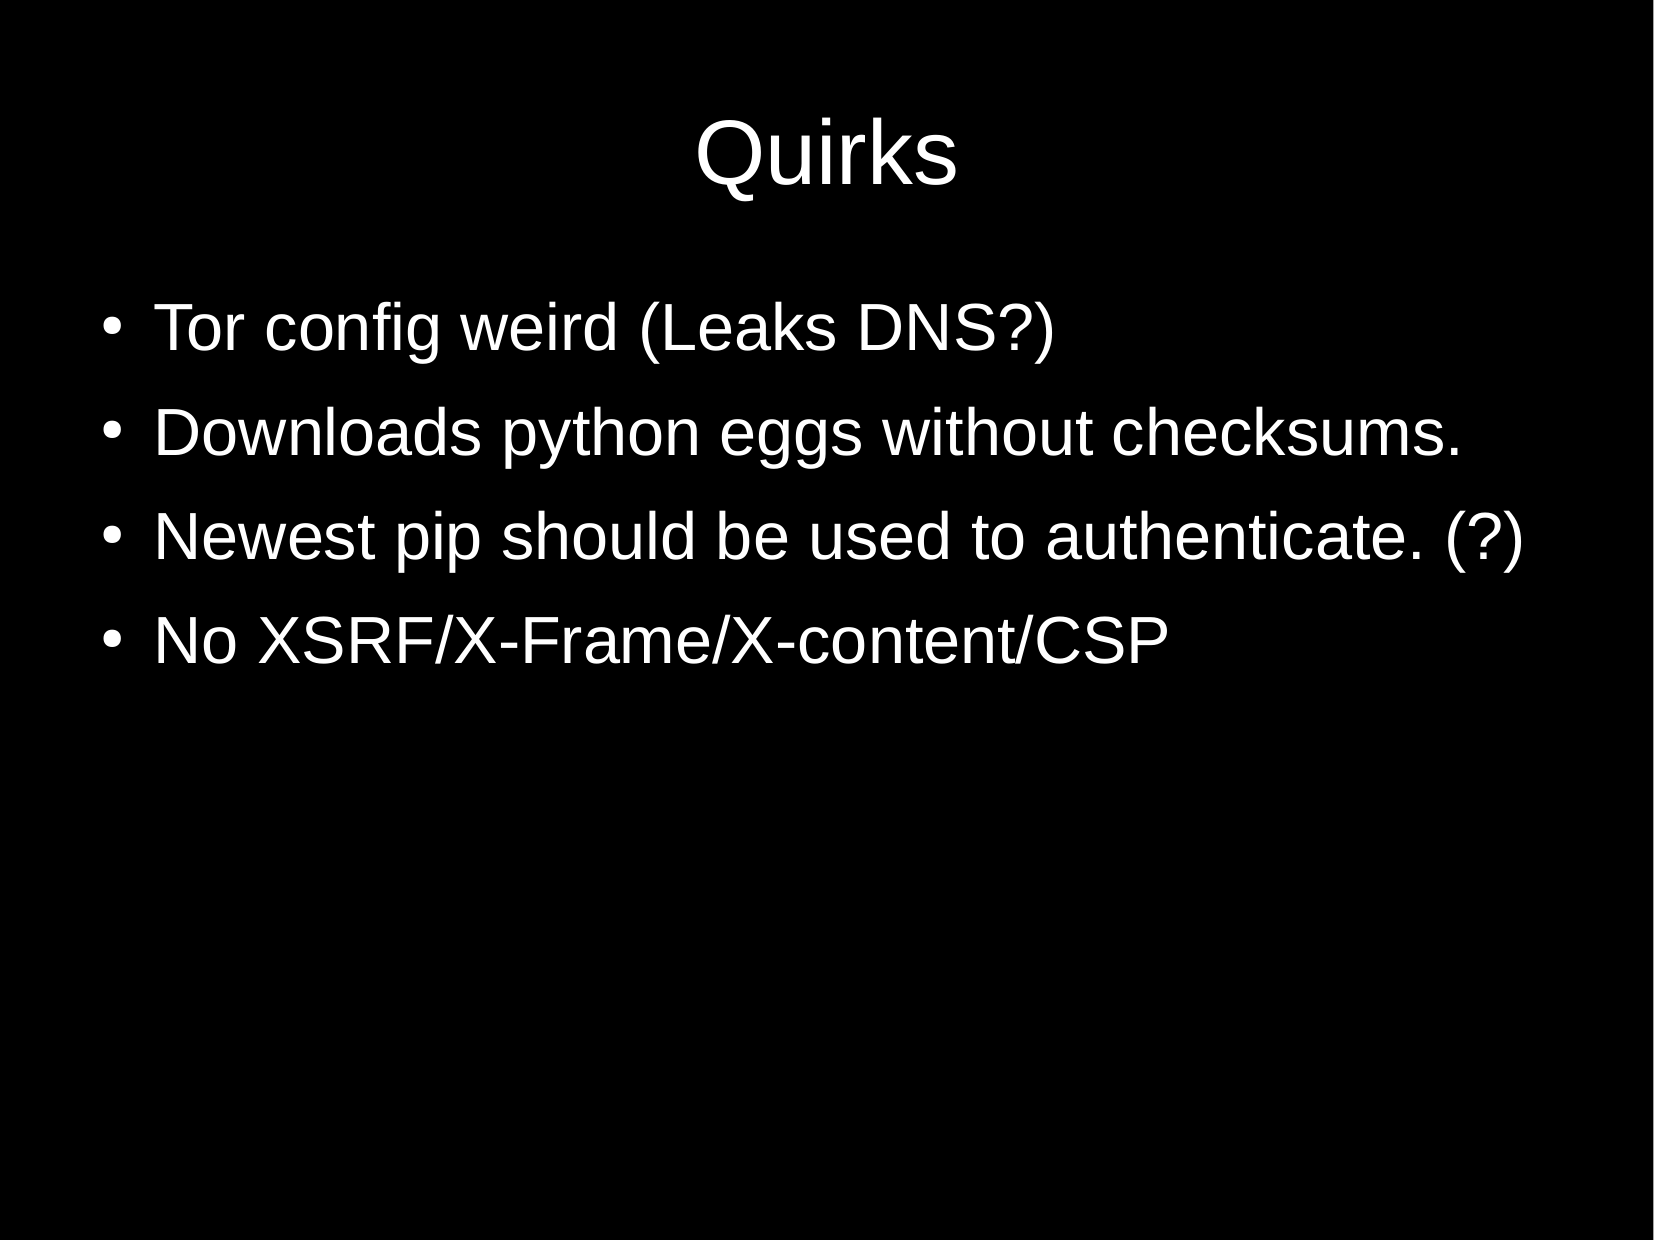

# Quirks
Tor config weird (Leaks DNS?)
Downloads python eggs without checksums.
Newest pip should be used to authenticate. (?)
No XSRF/X-Frame/X-content/CSP